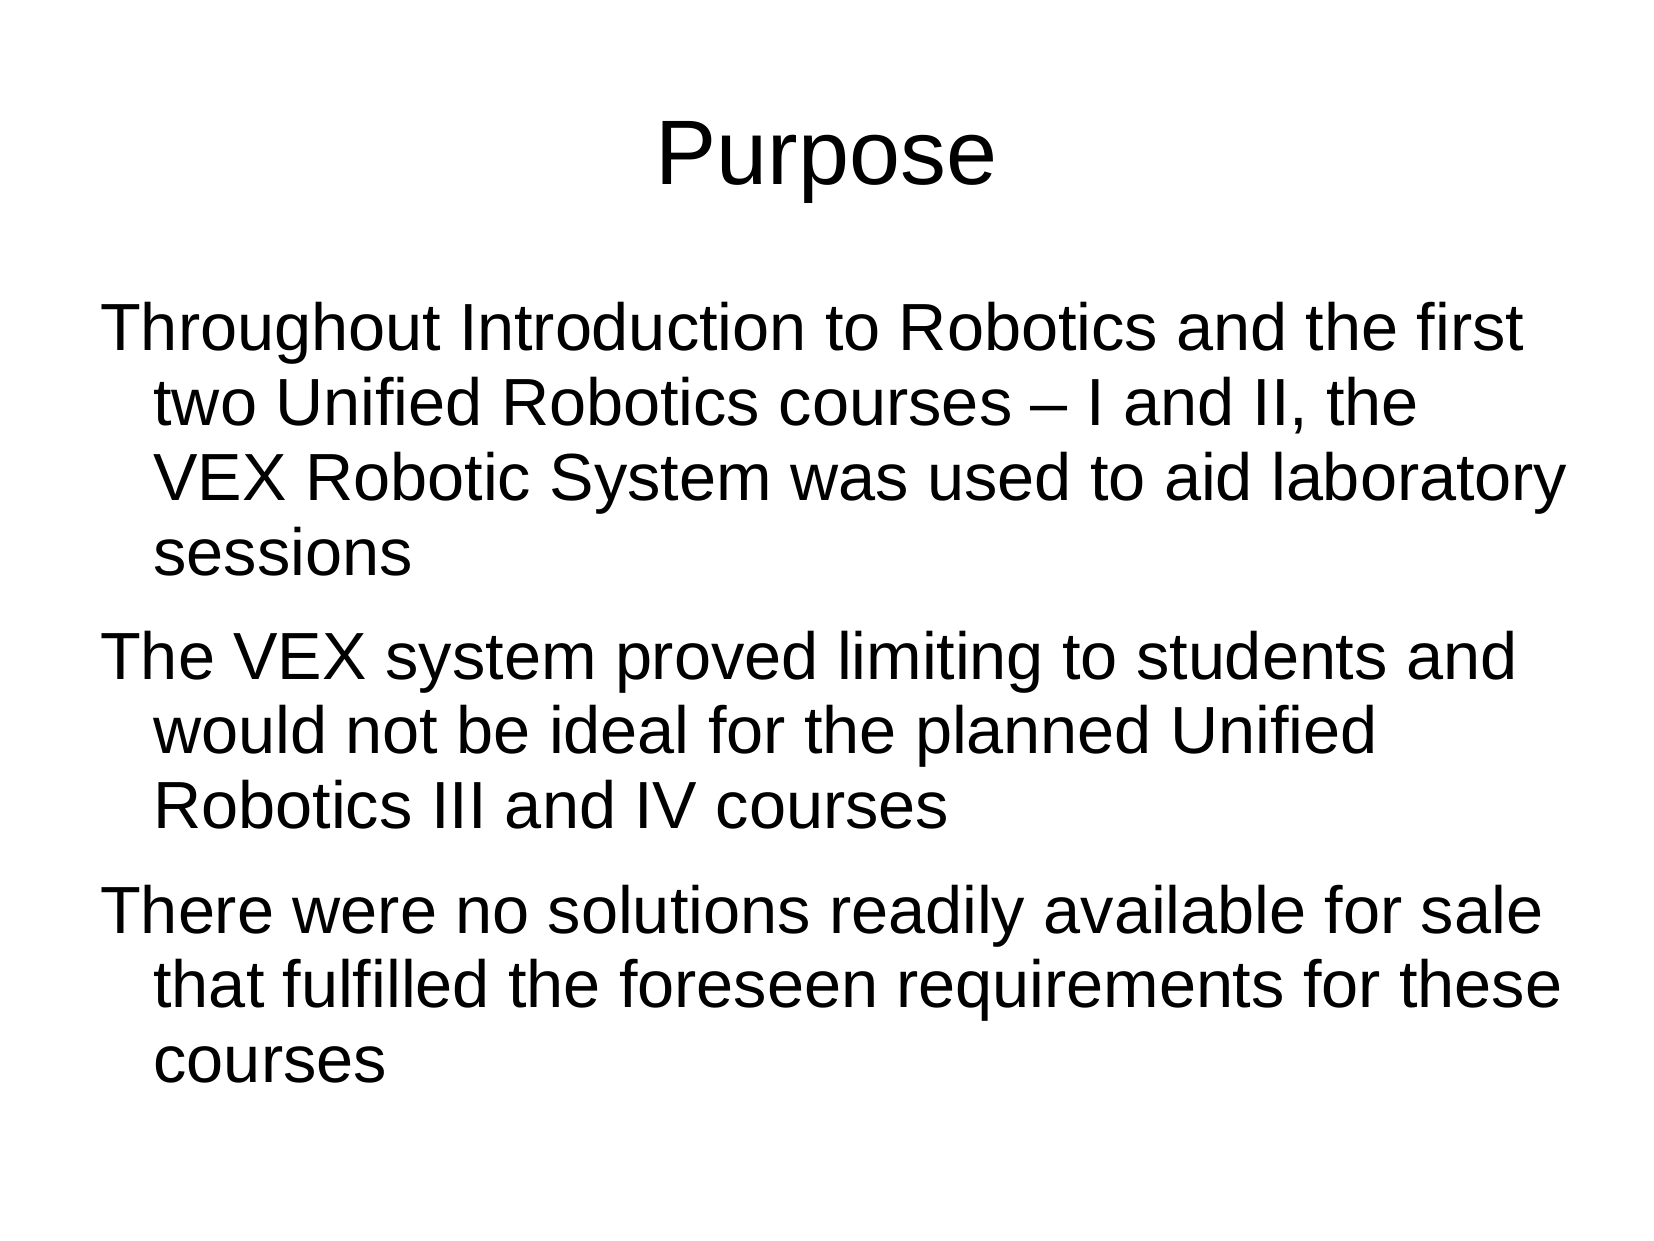

# Purpose
Throughout Introduction to Robotics and the first two Unified Robotics courses – I and II, the VEX Robotic System was used to aid laboratory sessions
The VEX system proved limiting to students and would not be ideal for the planned Unified Robotics III and IV courses
There were no solutions readily available for sale that fulfilled the foreseen requirements for these courses